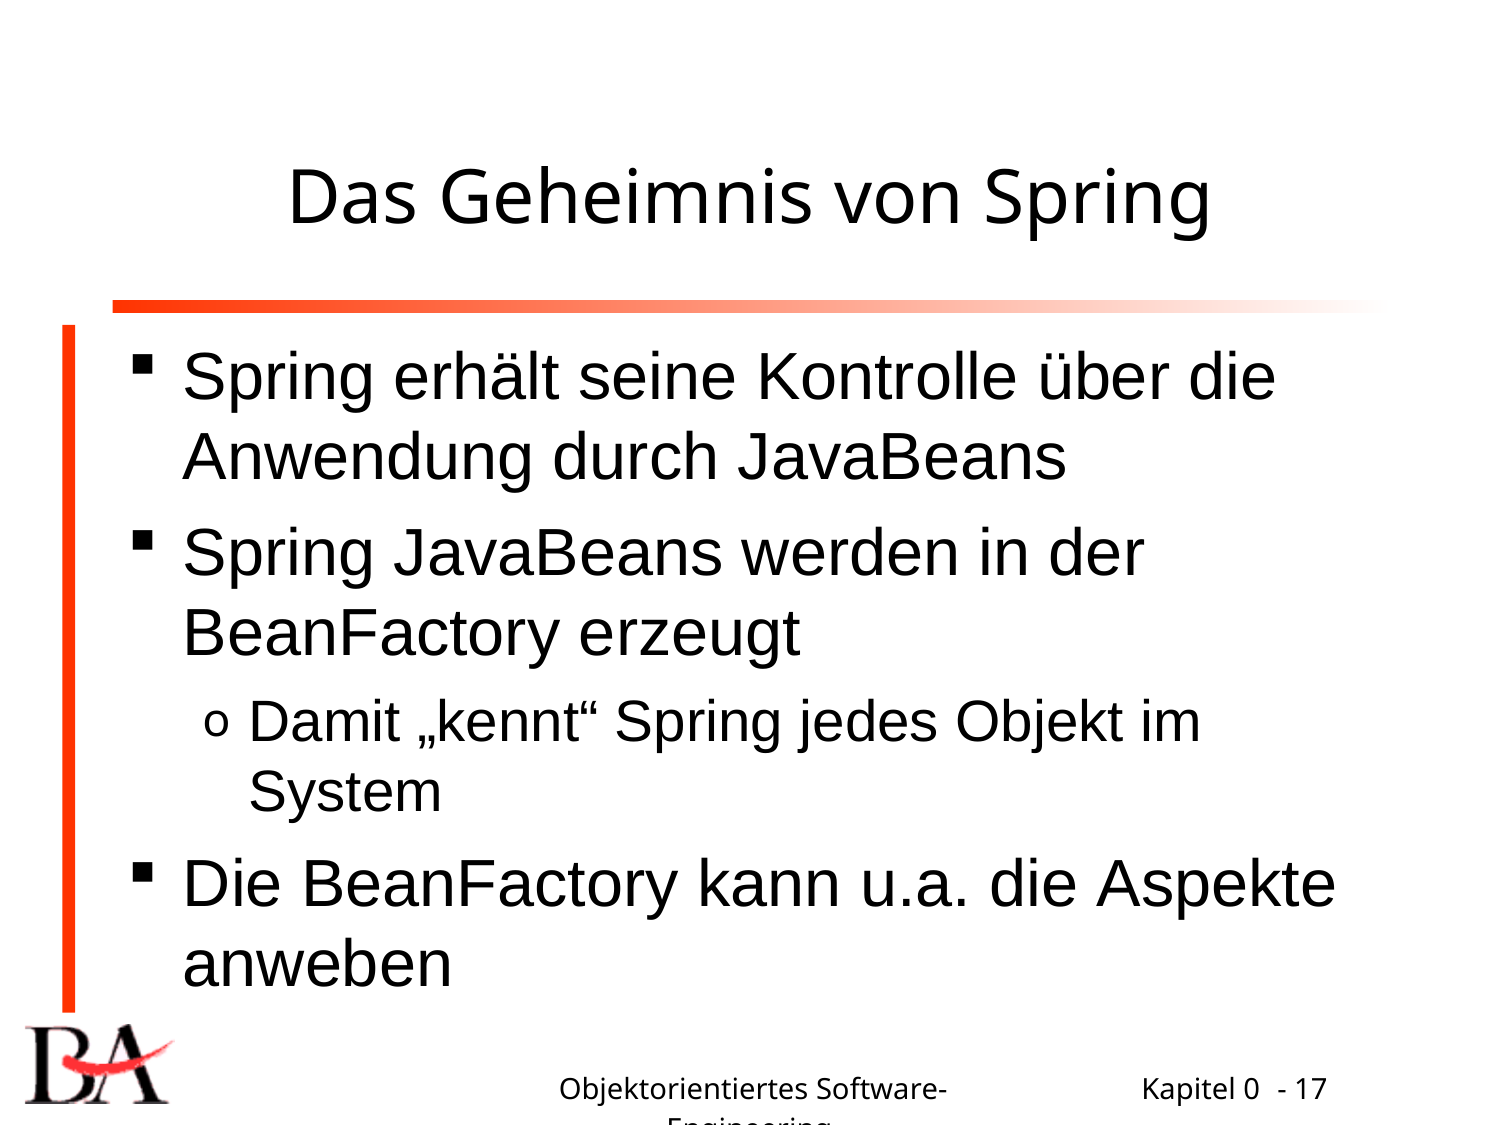

# Das Geheimnis von Spring
Spring erhält seine Kontrolle über die Anwendung durch JavaBeans
Spring JavaBeans werden in der BeanFactory erzeugt
Damit „kennt“ Spring jedes Objekt im System
Die BeanFactory kann u.a. die Aspekte anweben
17